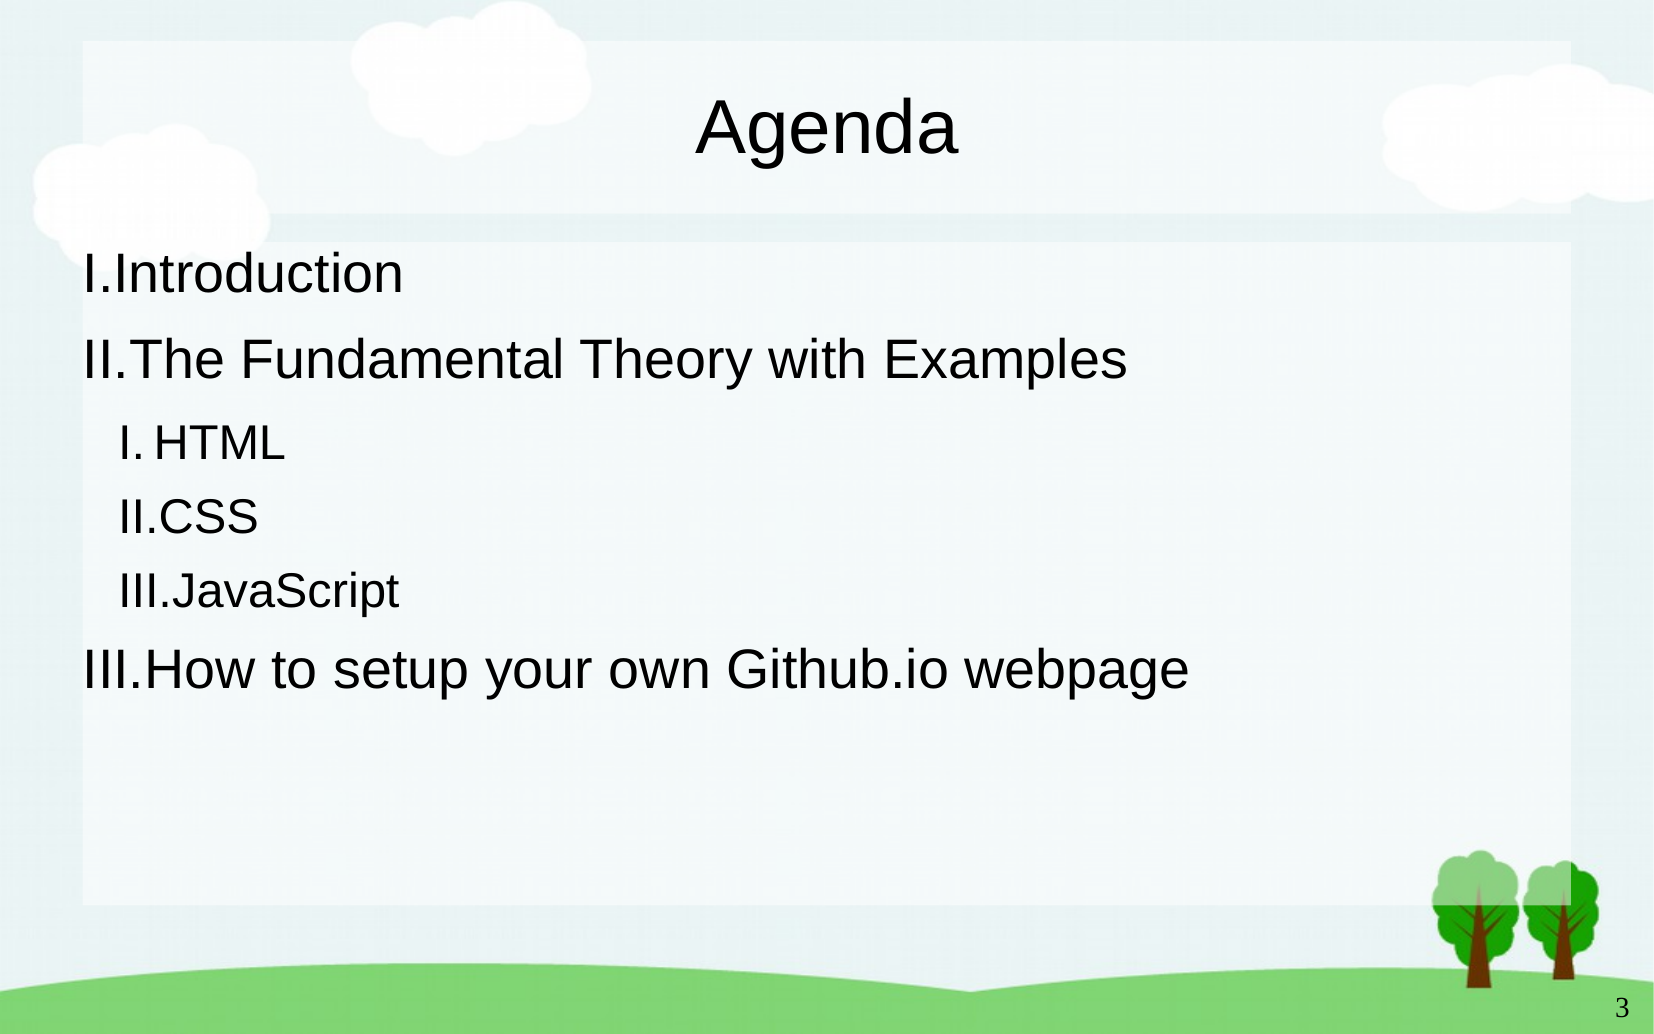

# Agenda
Introduction
The Fundamental Theory with Examples
HTML
CSS
JavaScript
How to setup your own Github.io webpage
3